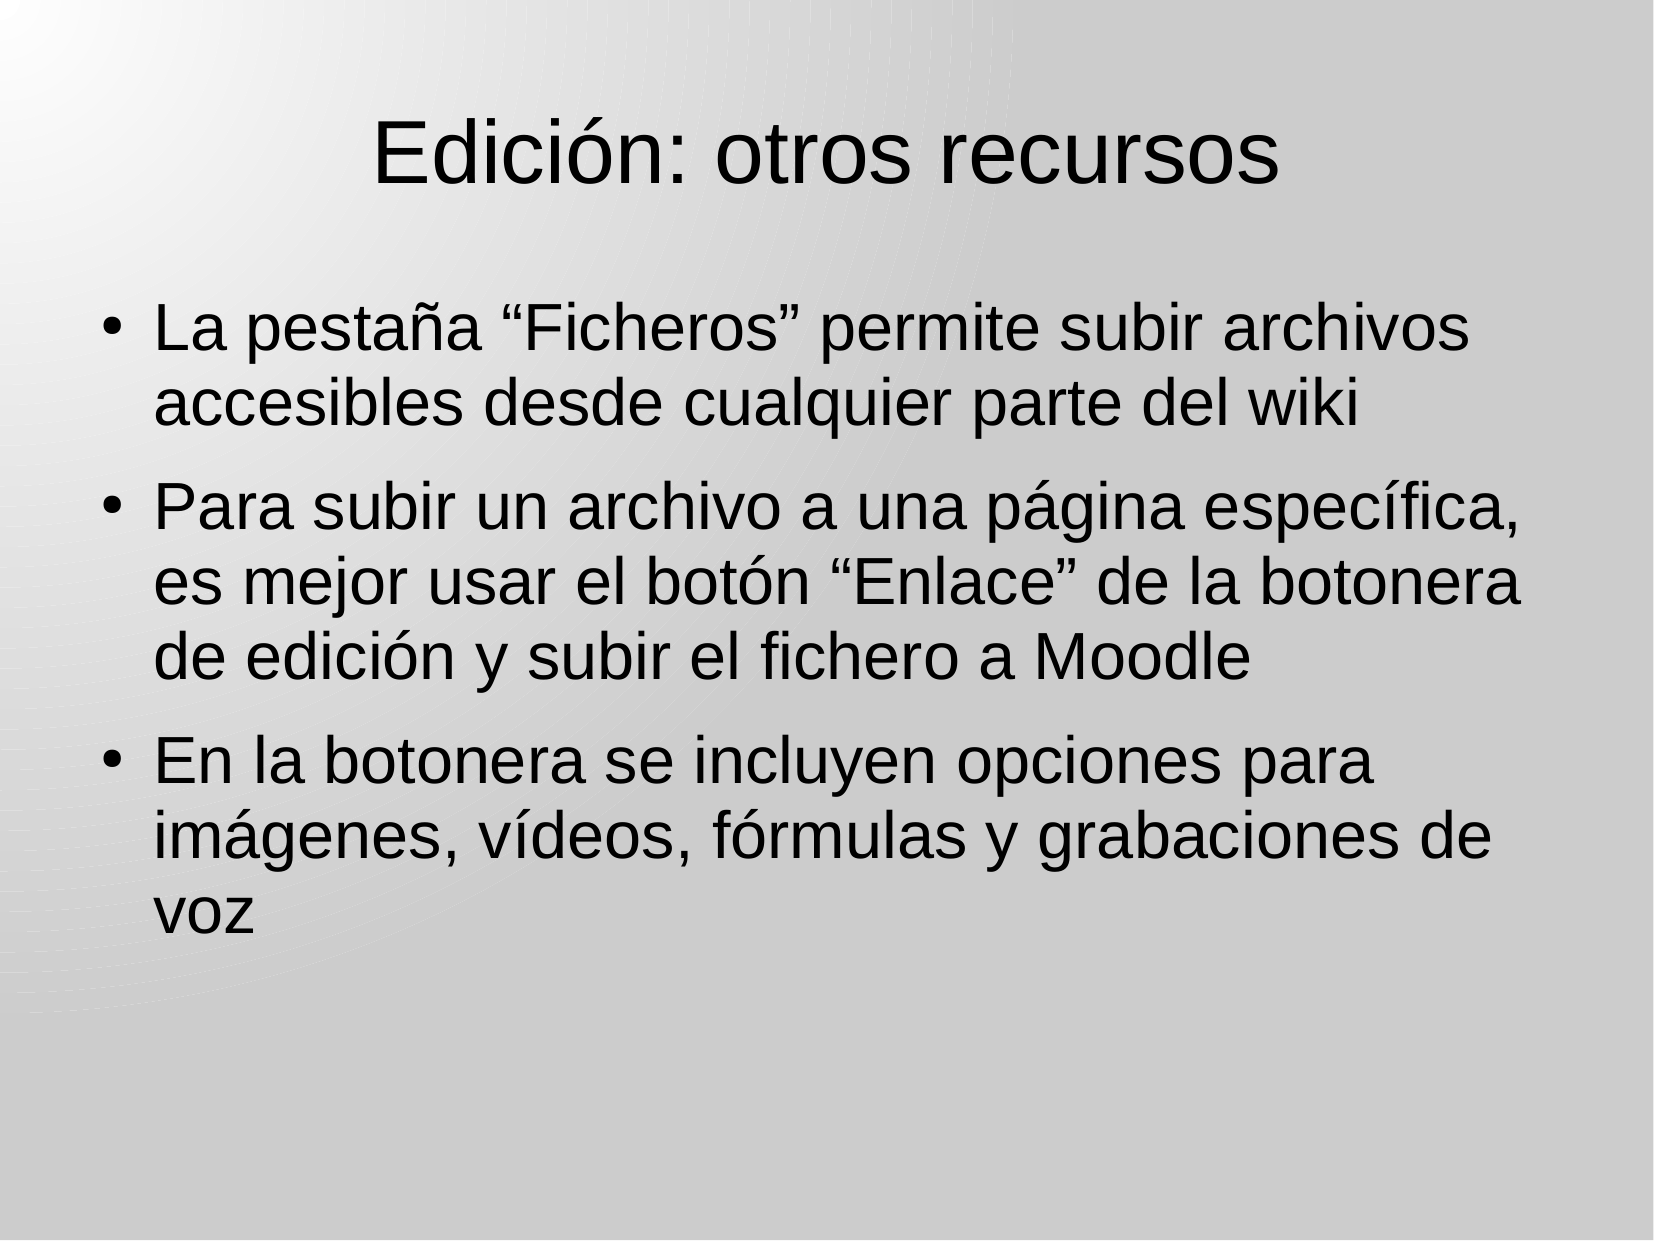

# Edición: otros recursos
La pestaña “Ficheros” permite subir archivos accesibles desde cualquier parte del wiki
Para subir un archivo a una página específica, es mejor usar el botón “Enlace” de la botonera de edición y subir el fichero a Moodle
En la botonera se incluyen opciones para imágenes, vídeos, fórmulas y grabaciones de voz